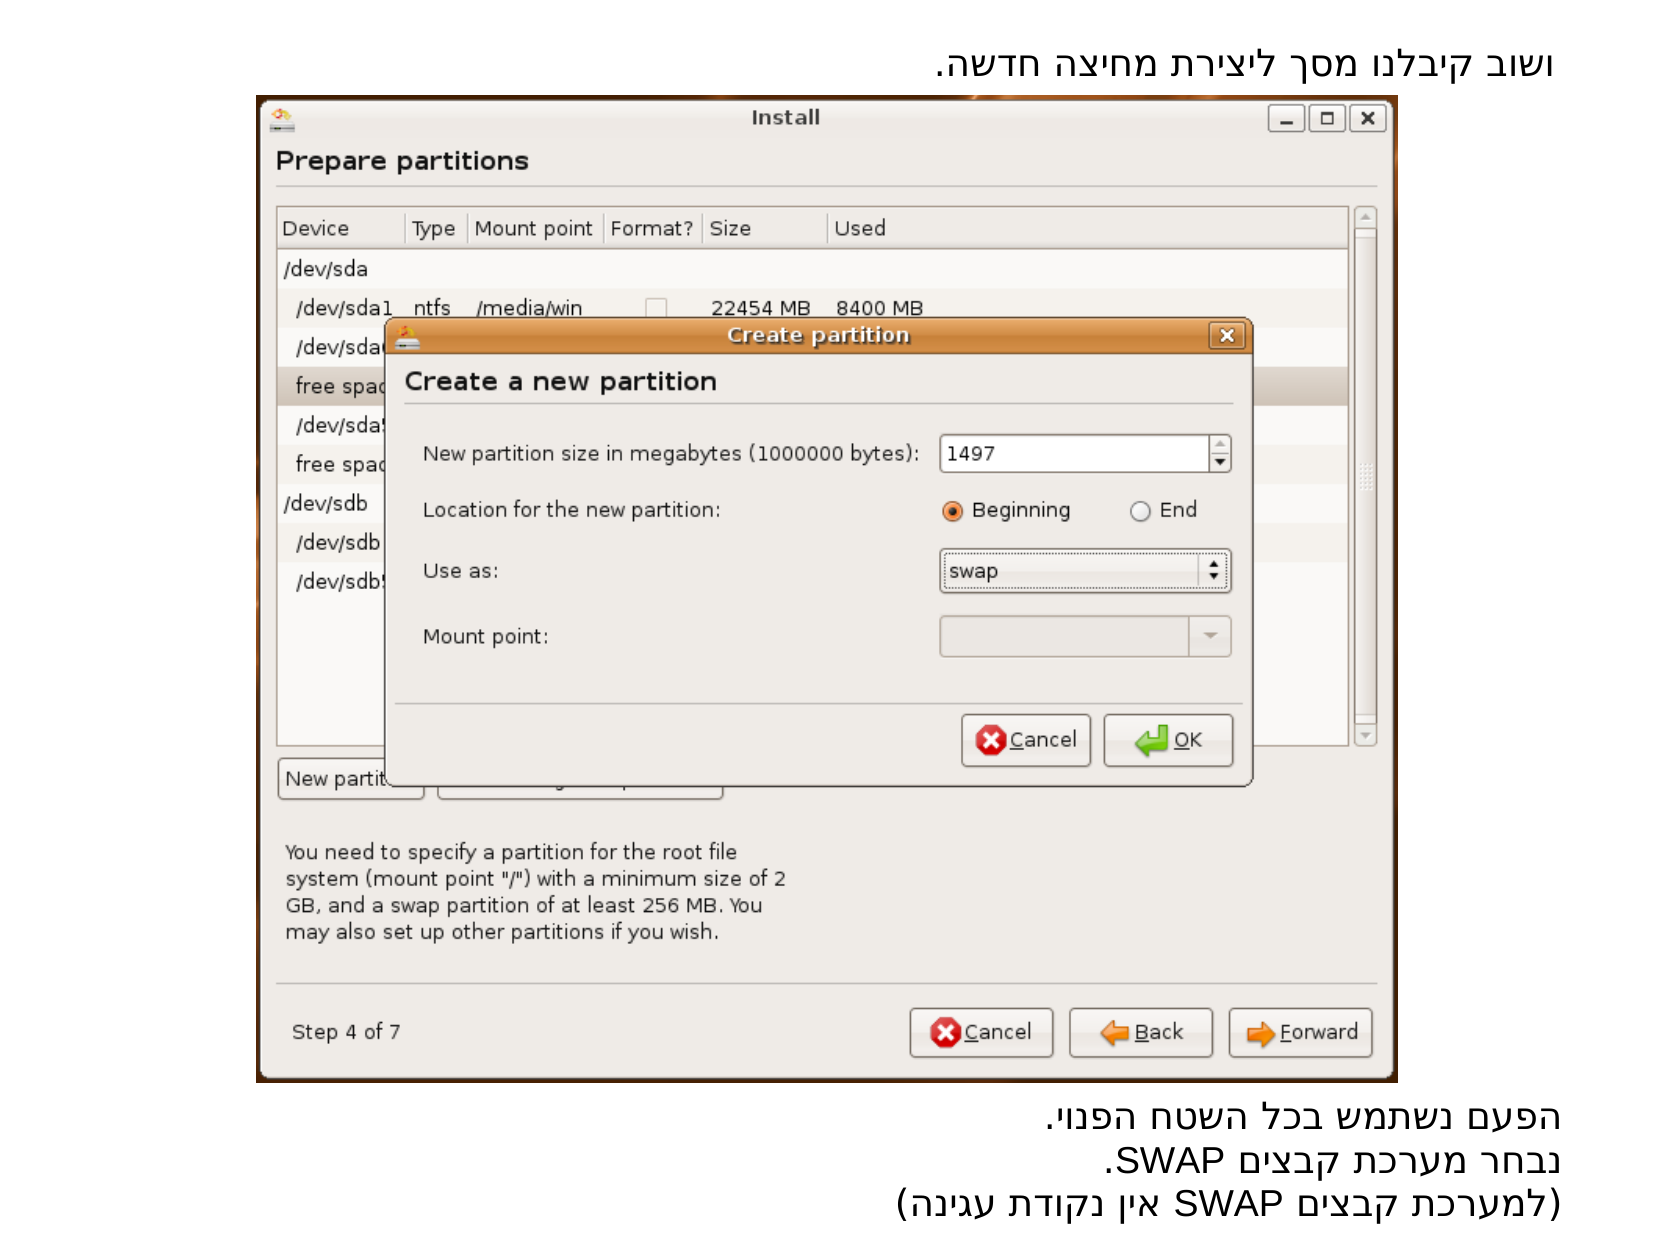

ושוב קיבלנו מסך ליצירת מחיצה חדשה.
הפעם נשתמש בכל השטח הפנוי.
נבחר מערכת קבצים SWAP.
(למערכת קבצים SWAP אין נקודת עגינה)